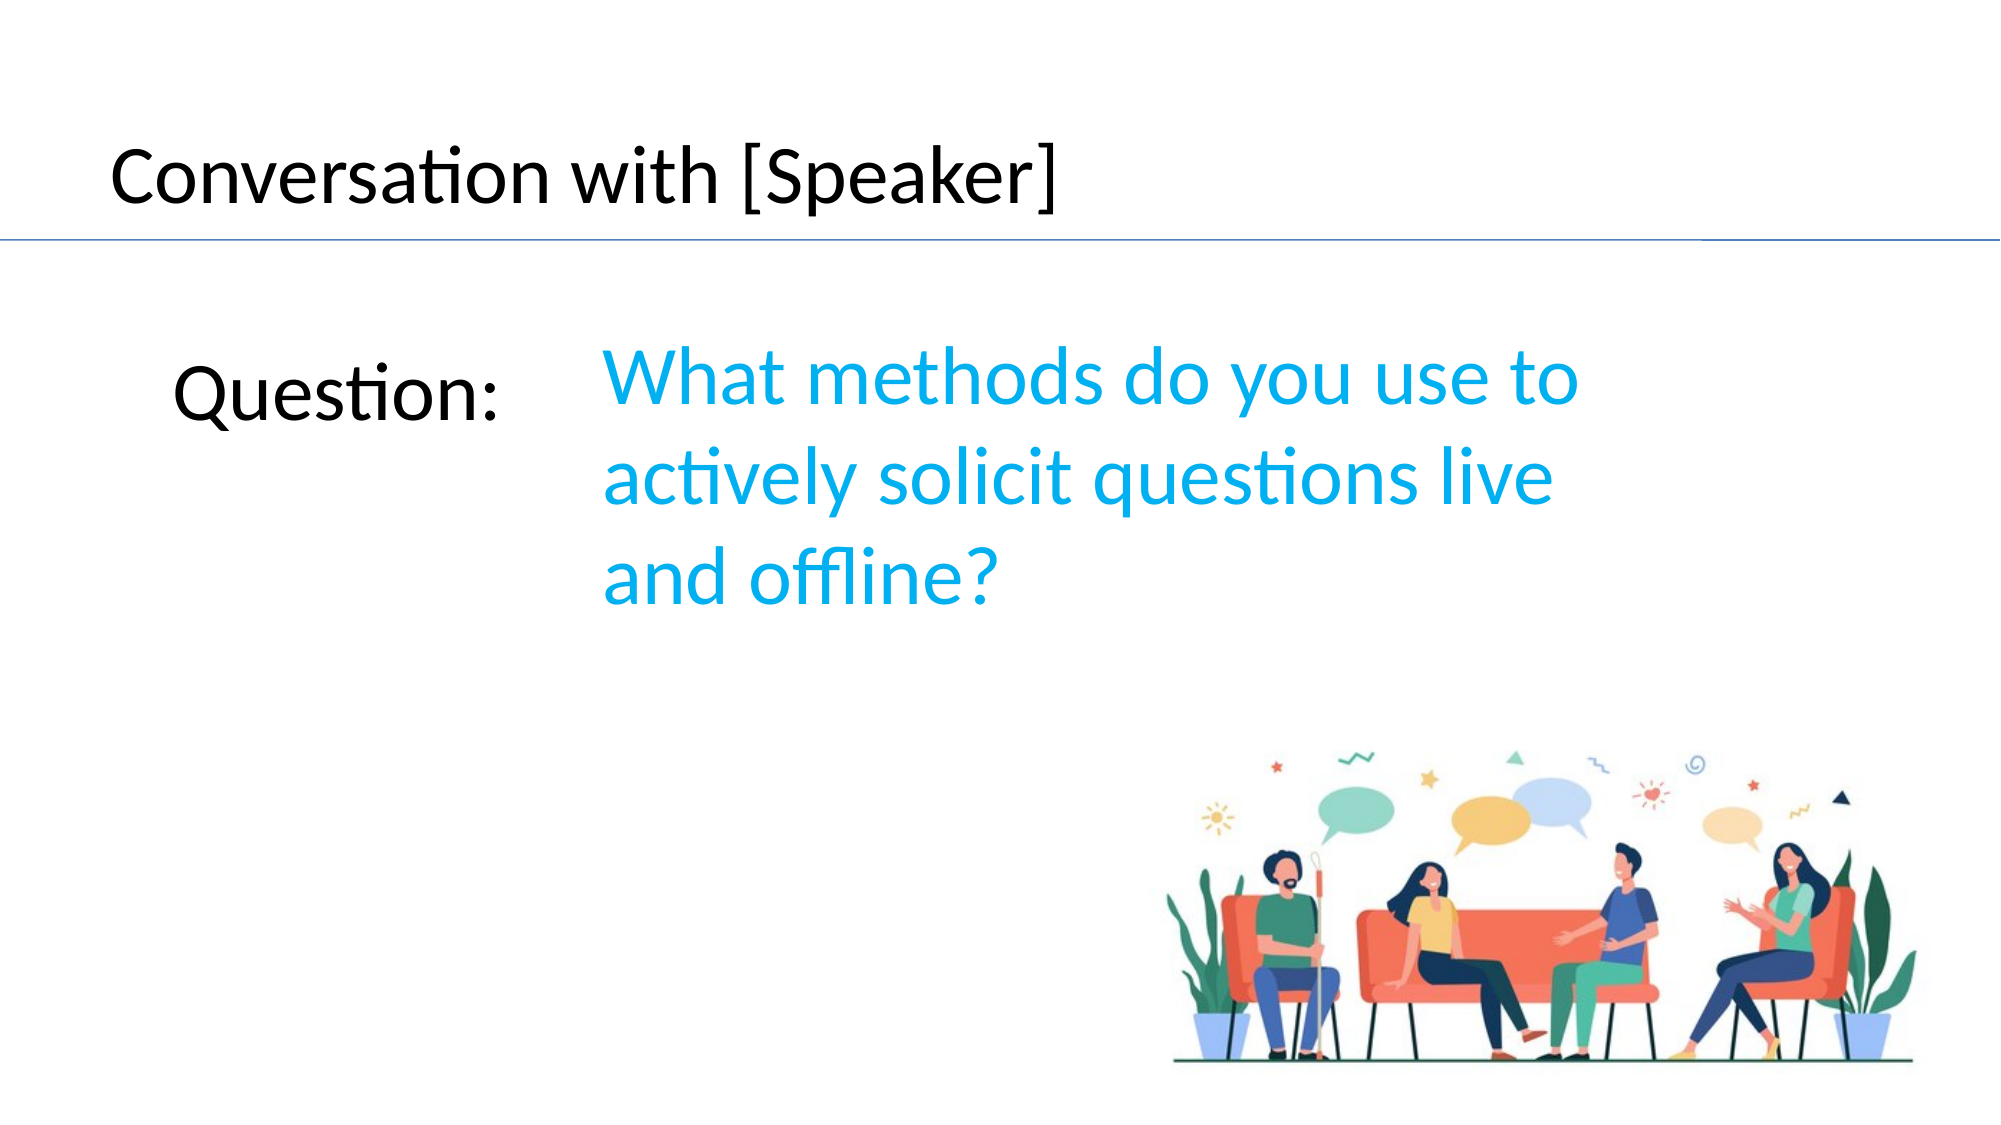

Conversation with [Speaker]
What methods do you use to actively solicit questions live and offline?
Question: